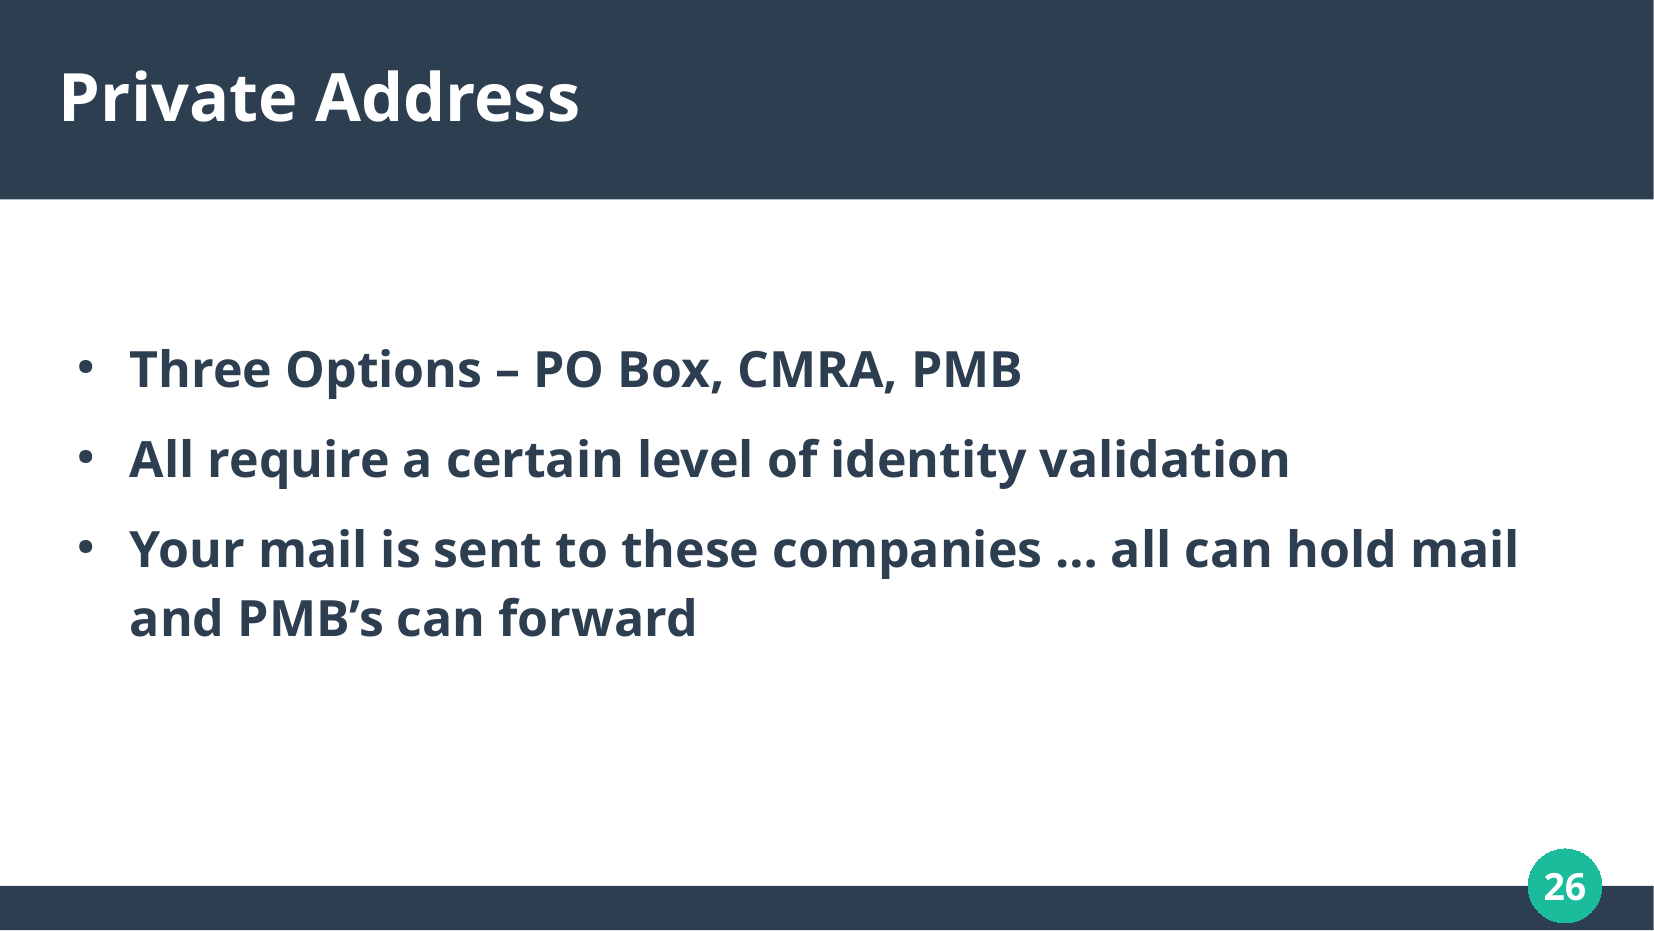

# Private Address
Three Options – PO Box, CMRA, PMB
All require a certain level of identity validation
Your mail is sent to these companies … all can hold mail and PMB’s can forward
26